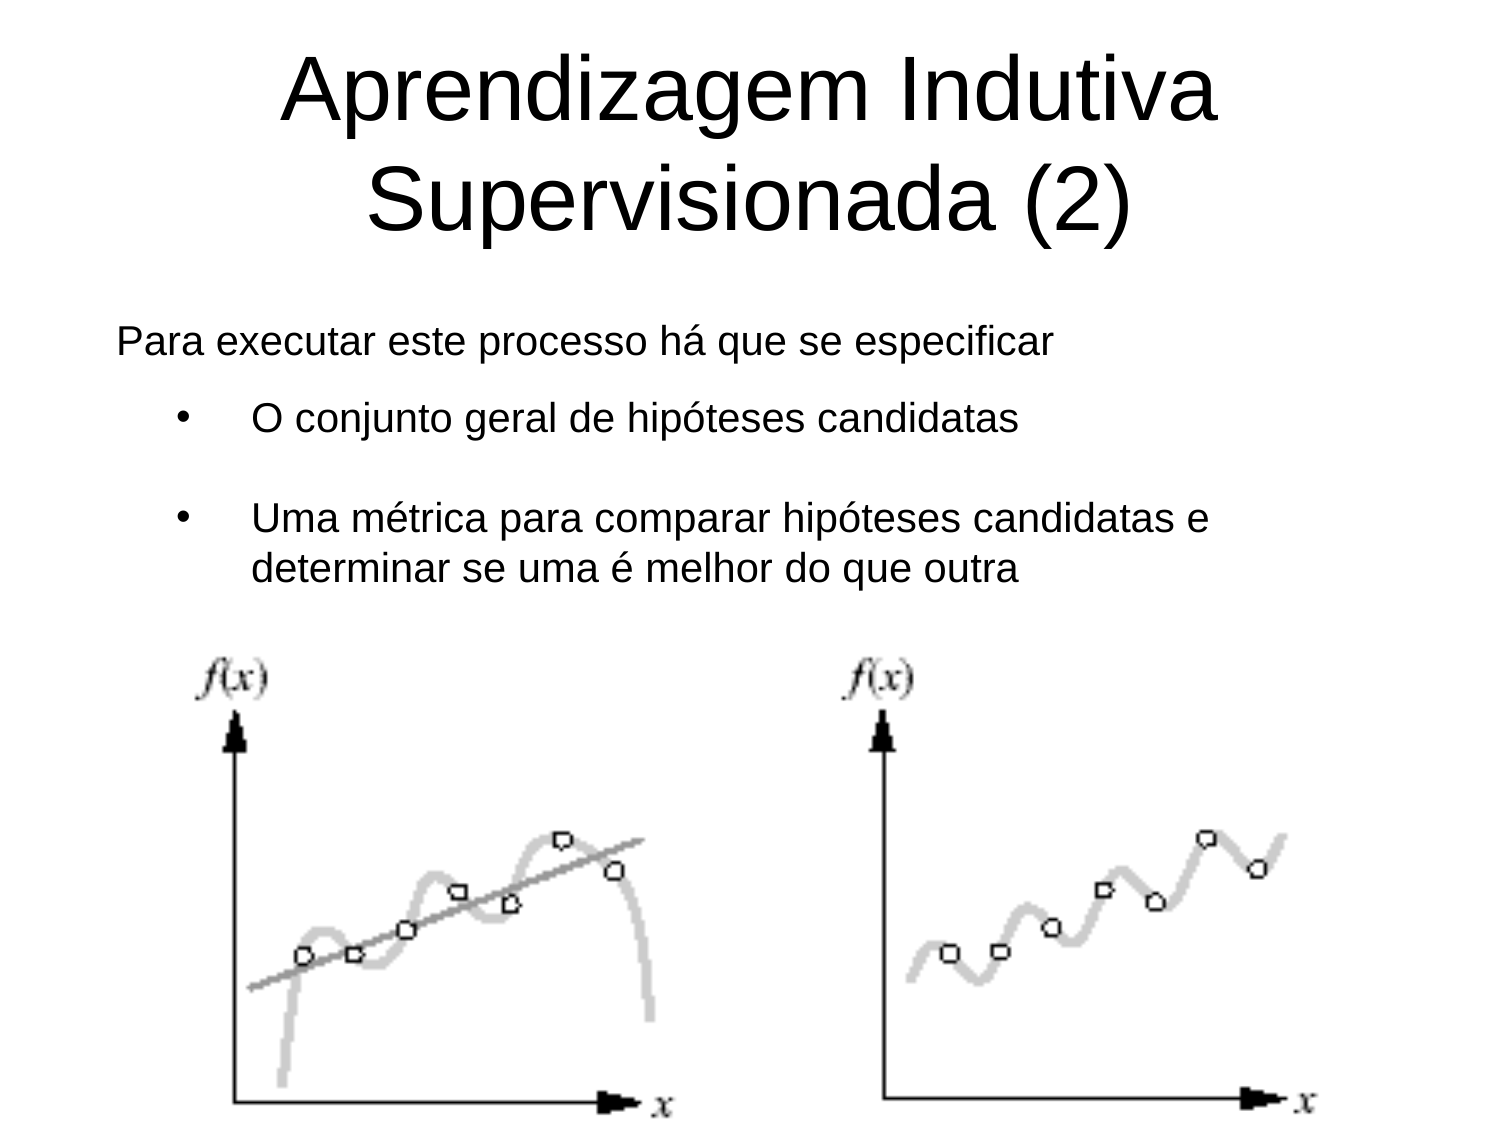

# Aprendizagem Indutiva Supervisionada (2)
Para executar este processo há que se especificar
O conjunto geral de hipóteses candidatas
Uma métrica para comparar hipóteses candidatas e determinar se uma é melhor do que outra